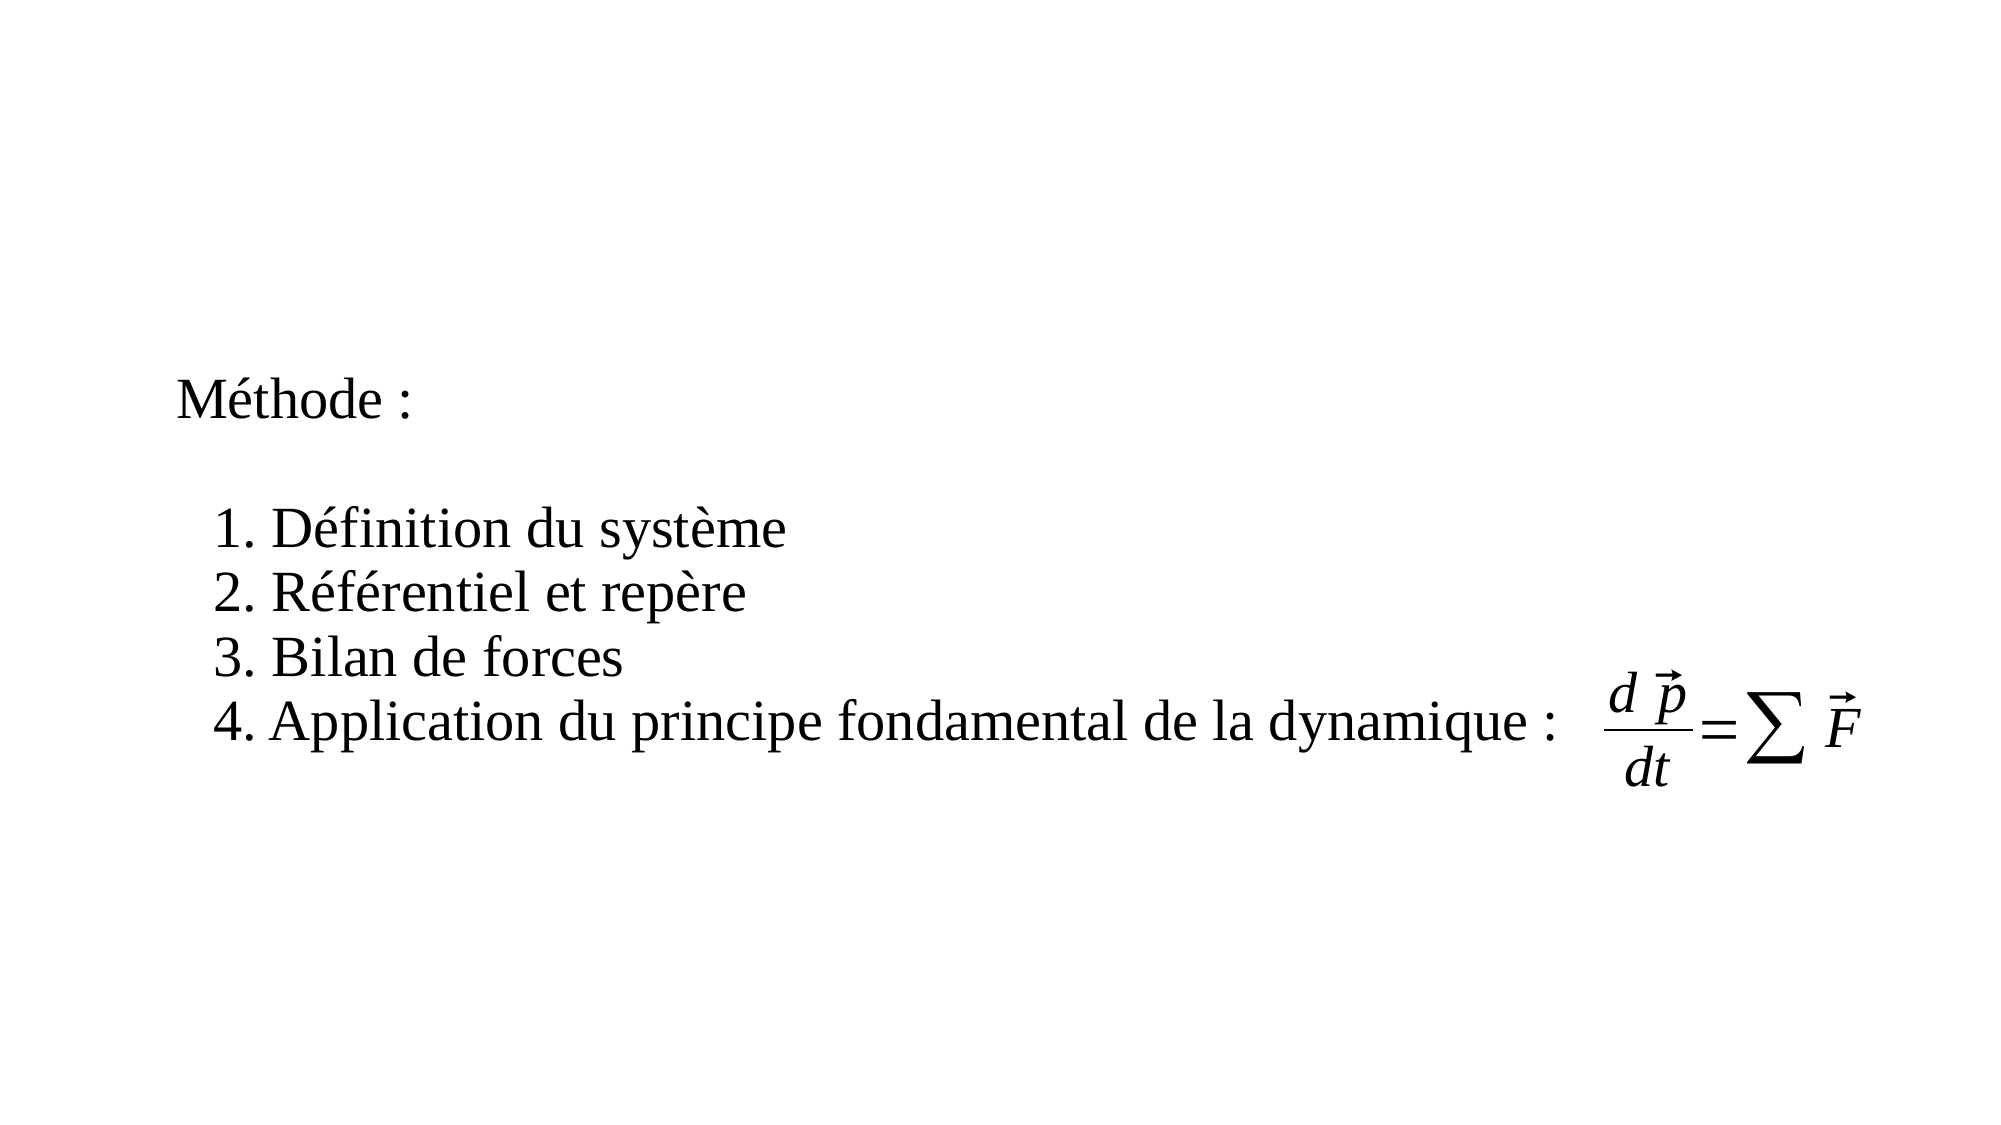

Méthode :
1. Définition du système
2. Référentiel et repère
3. Bilan de forces
4. Application du principe fondamental de la dynamique :